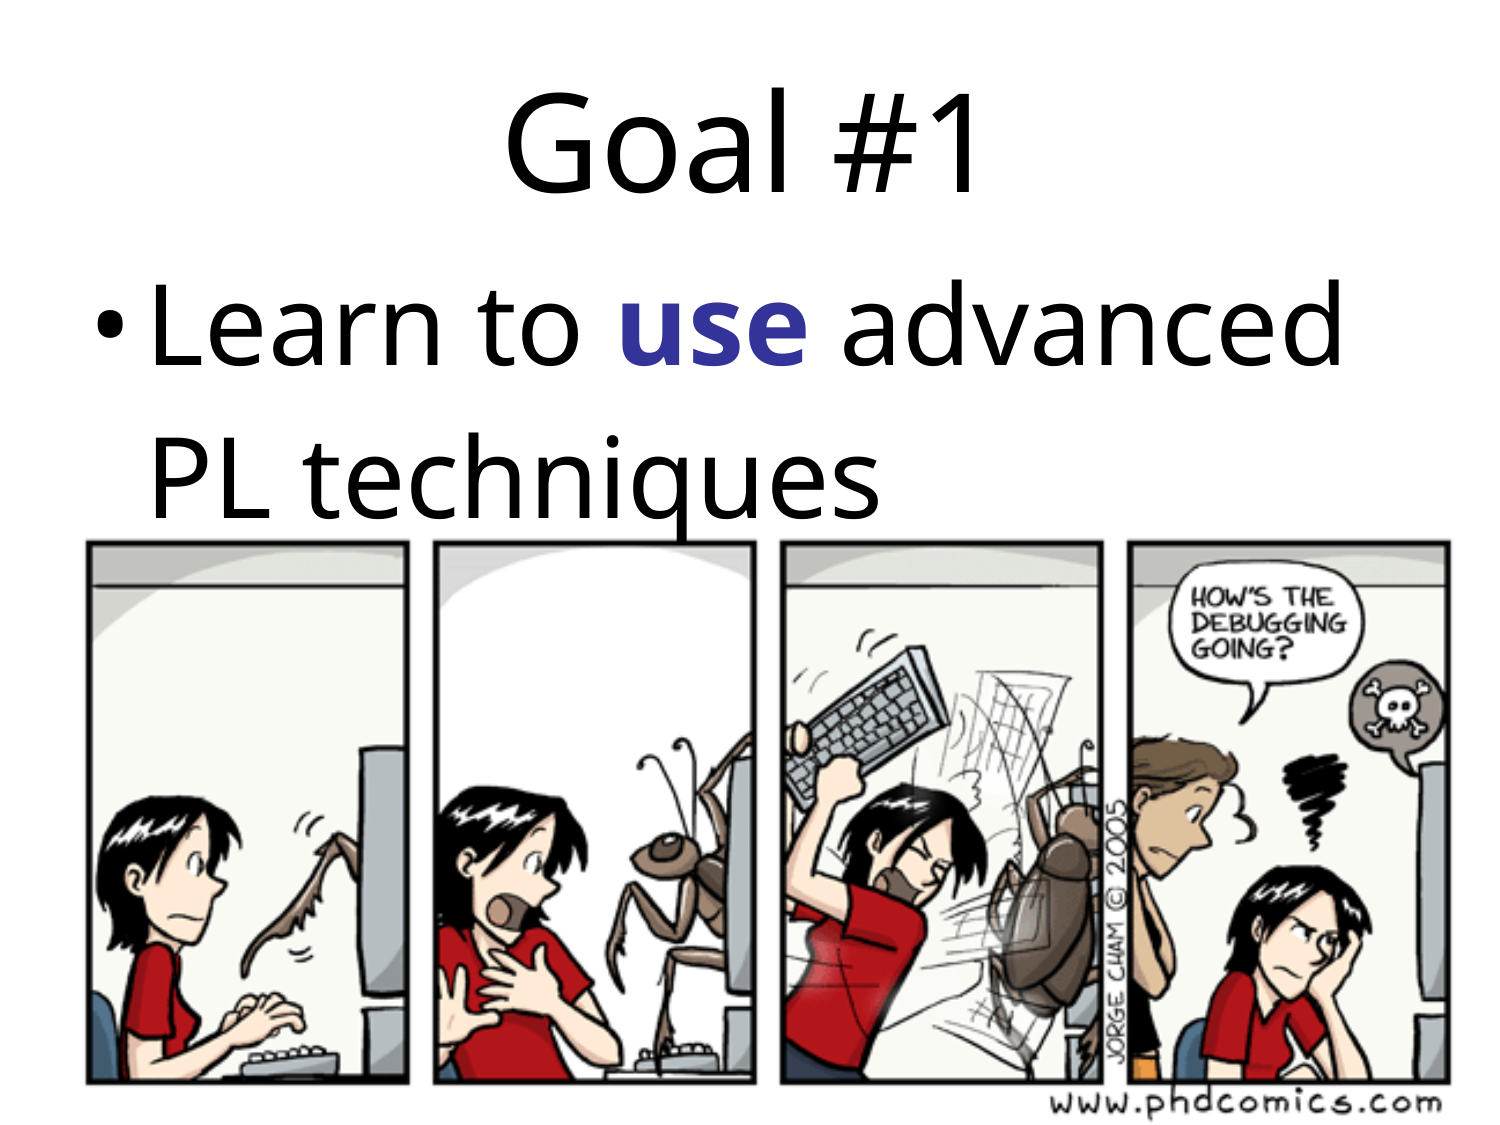

# Goal #1
Learn to use advanced PL techniques